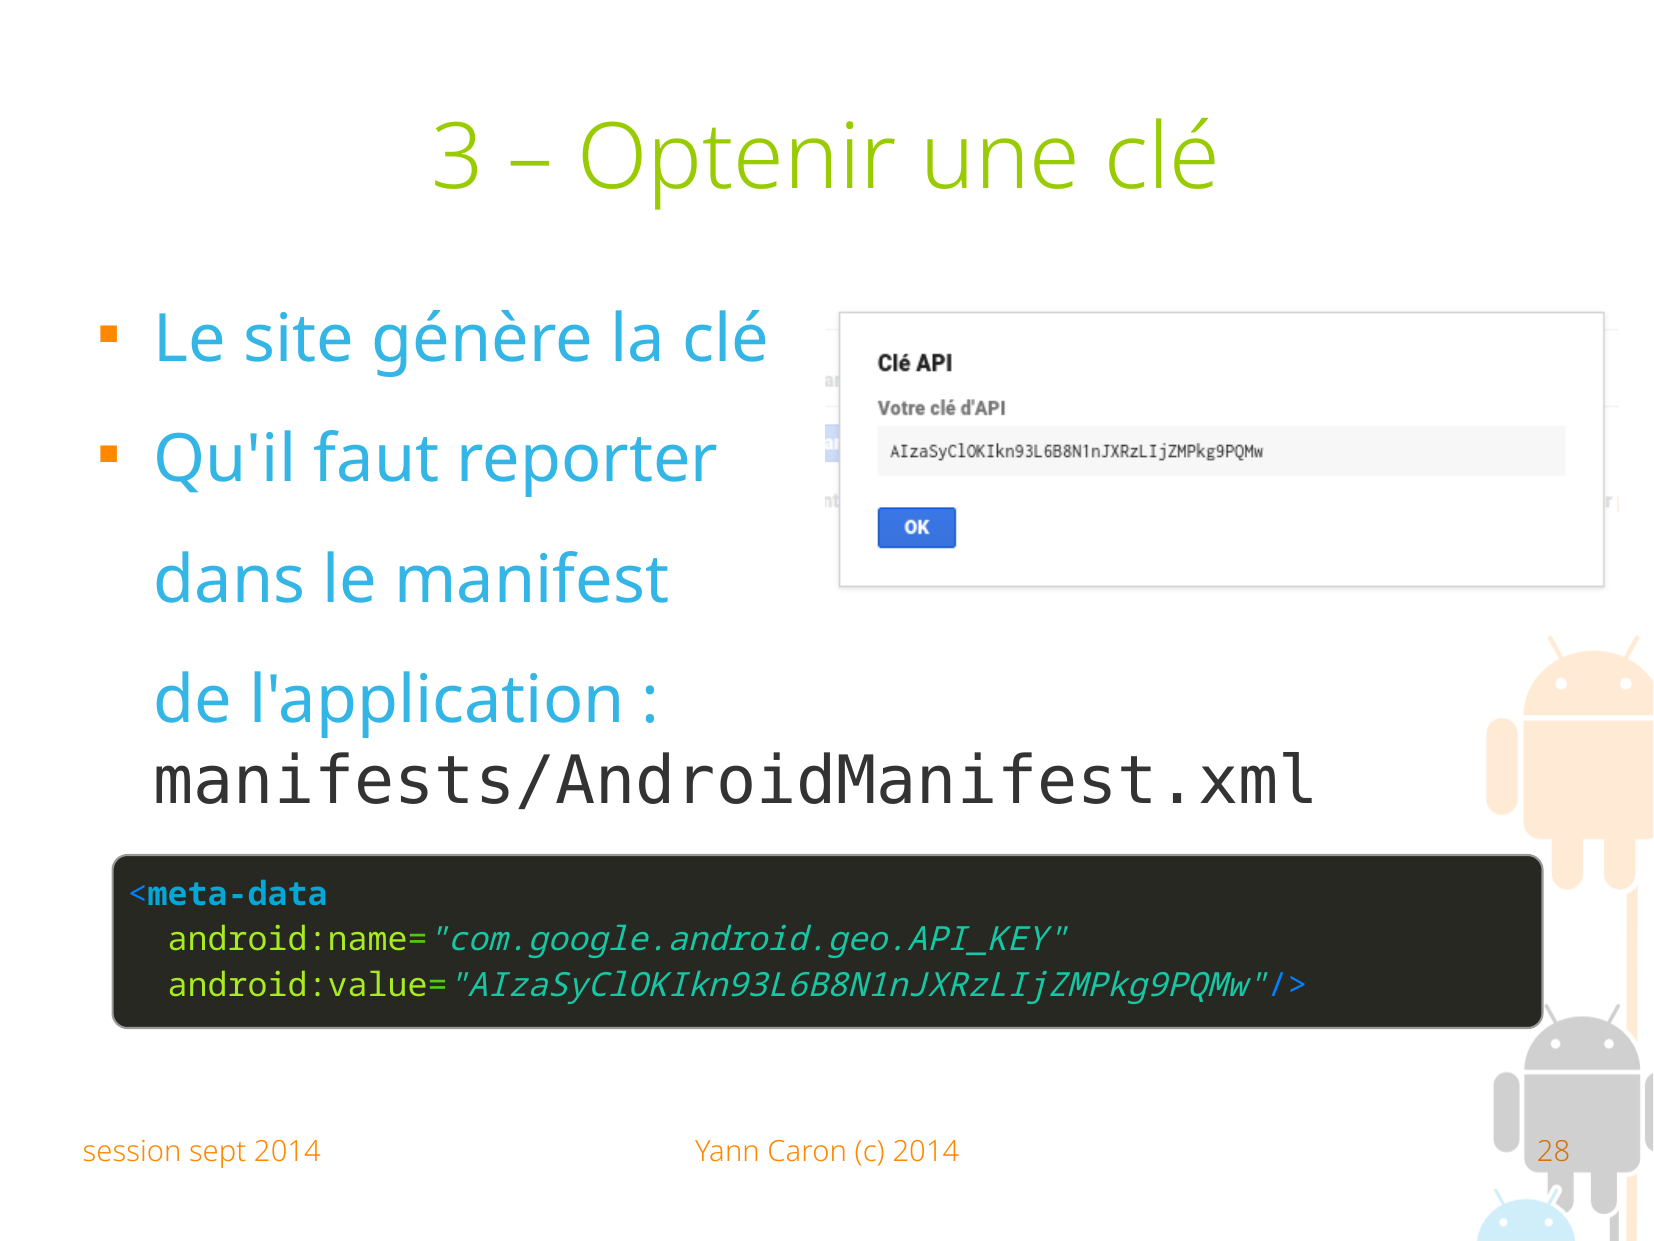

# 3 – Optenir une clé
Le site génère la clé
Qu'il faut reporter
dans le manifest
de l'application : manifests/AndroidManifest.xml
<meta-data
 android:name="com.google.android.geo.API_KEY"
 android:value="AIzaSyClOKIkn93L6B8N1nJXRzLIjZMPkg9PQMw"/>
session sept 2014
Yann Caron (c) 2014
28